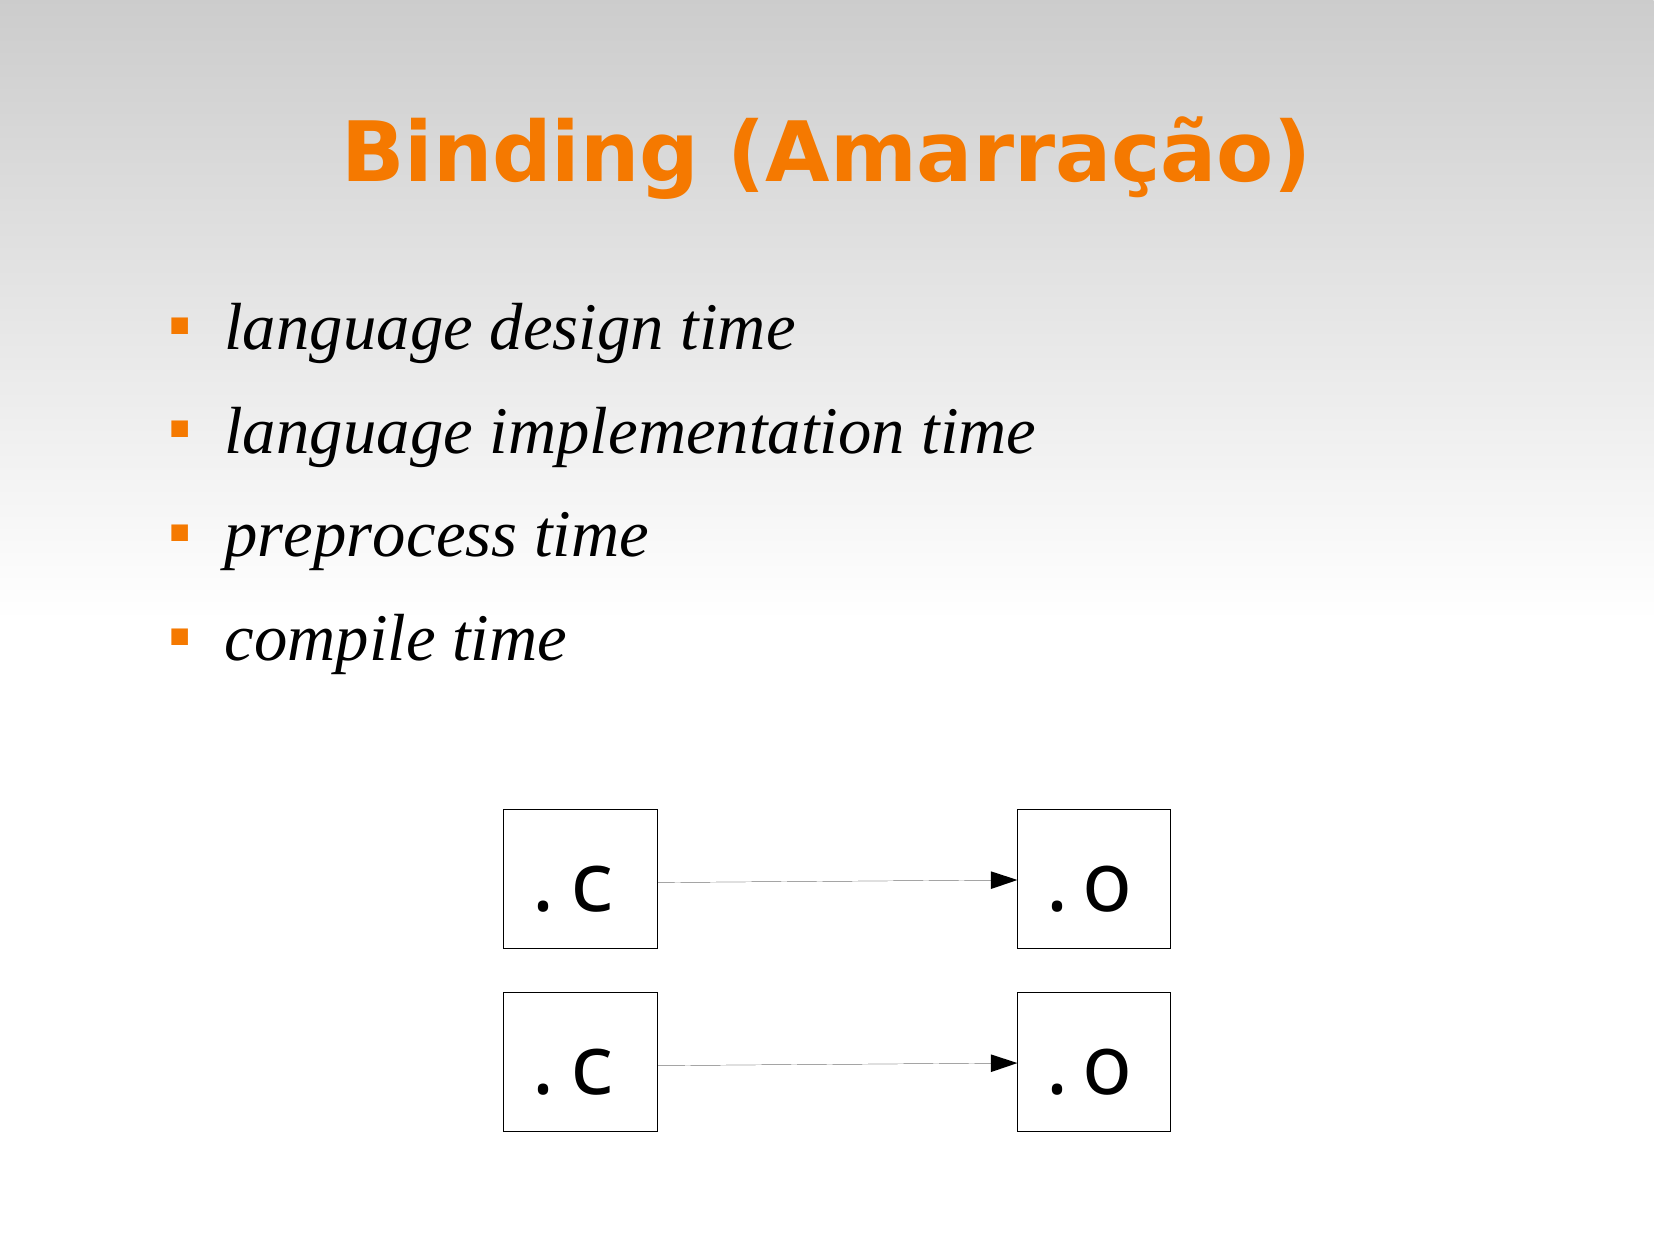

# Binding (Amarração)
language design time
language implementation time
preprocess time
compile time
.c
.o
.c
.o